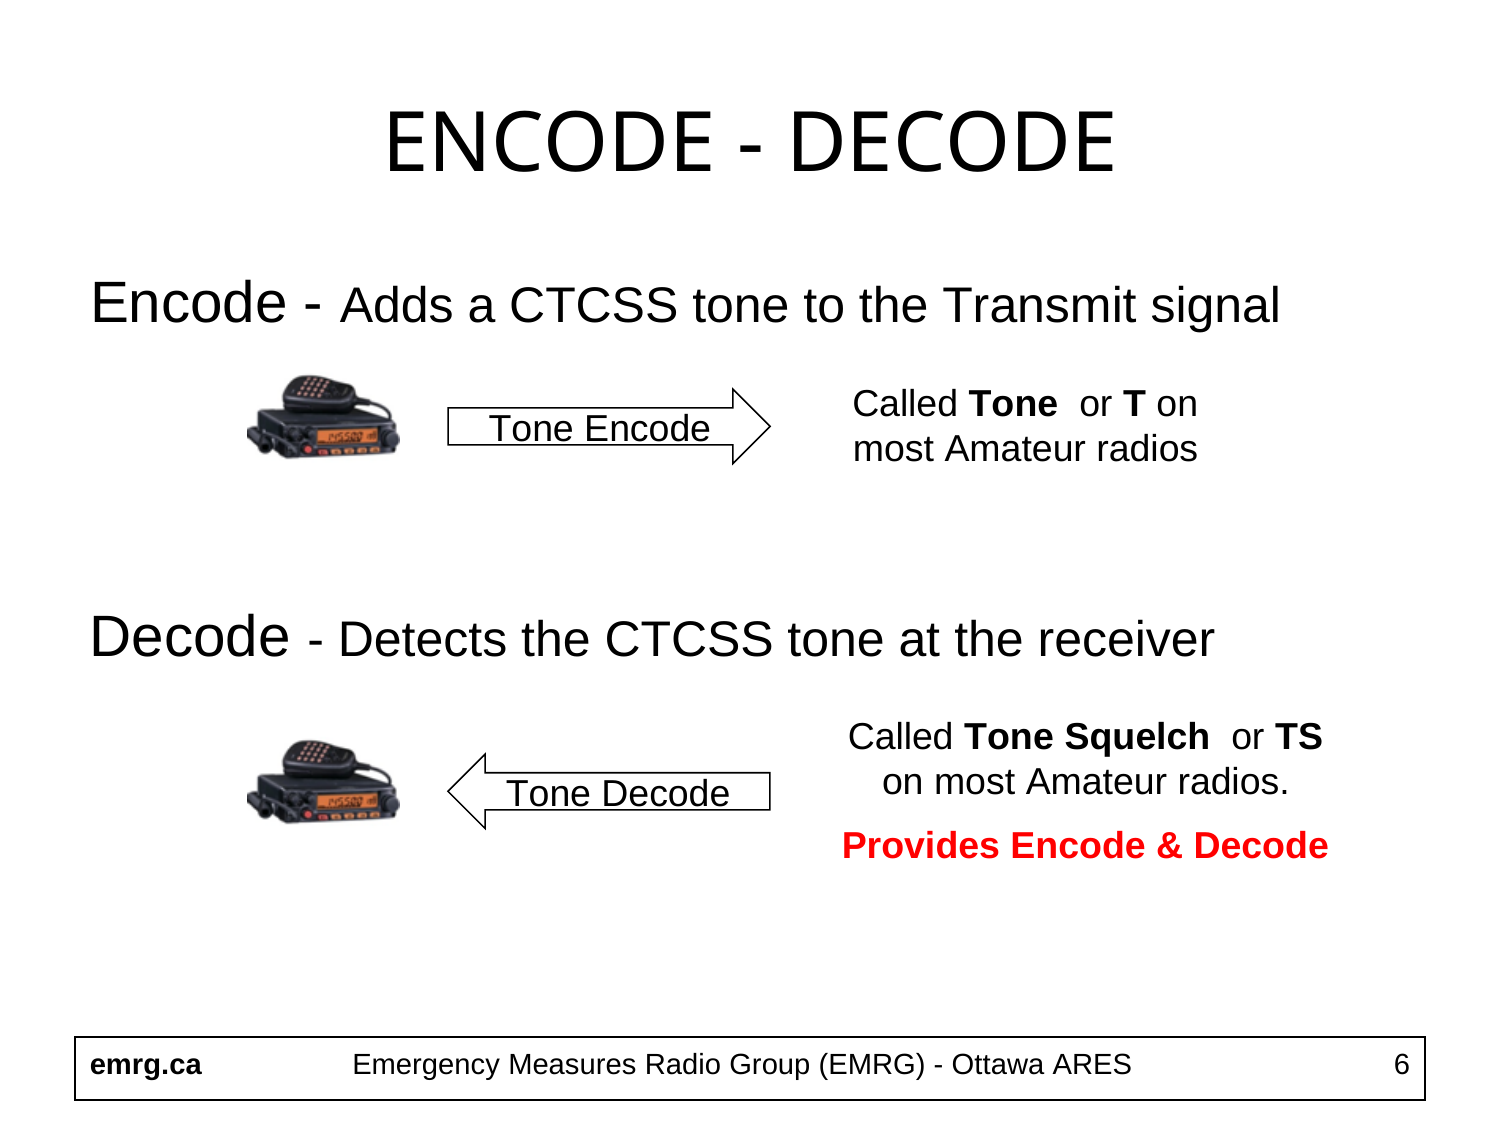

# ENCODE - DECODE
Encode - Adds a CTCSS tone to the Transmit signal
Called Tone or T on most Amateur radios
Tone Encode
Decode - Detects the CTCSS tone at the receiver
Called Tone Squelch or TS on most Amateur radios.
Provides Encode & Decode
Tone Decode
Emergency Measures Radio Group (EMRG) - Ottawa ARES